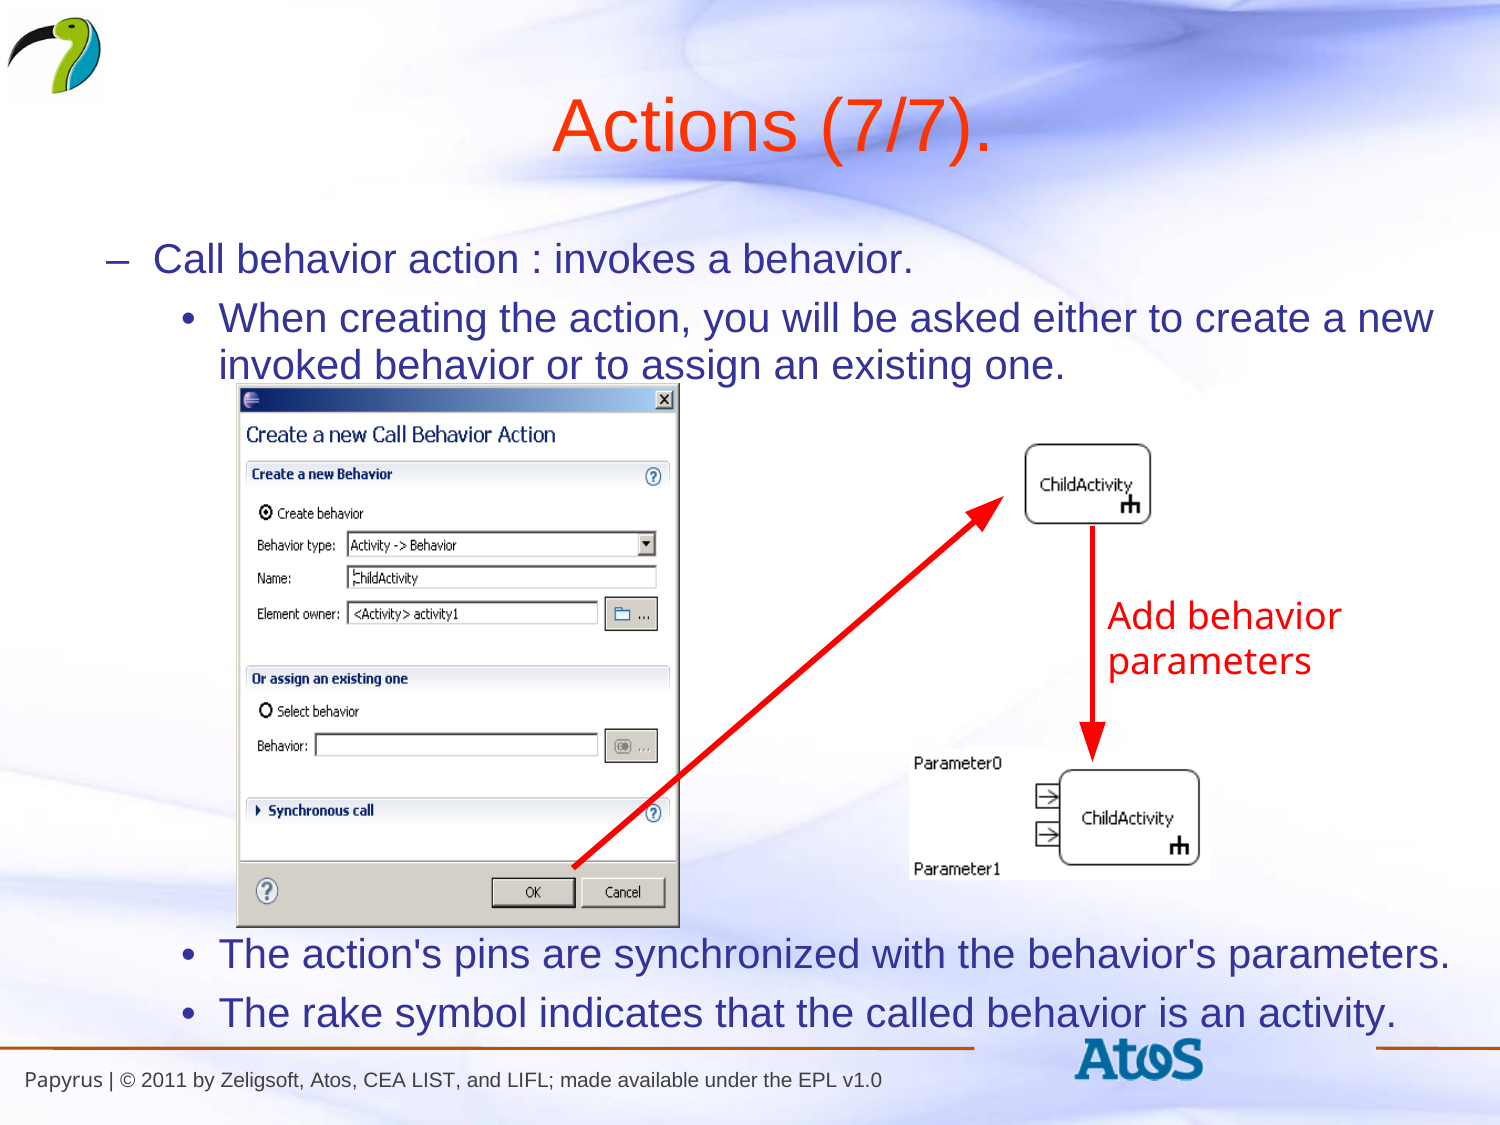

# Actions (7/7).
Call behavior action : invokes a behavior.
When creating the action, you will be asked either to create a new invoked behavior or to assign an existing one.
The action's pins are synchronized with the behavior's parameters.
The rake symbol indicates that the called behavior is an activity.
Add behavior parameters